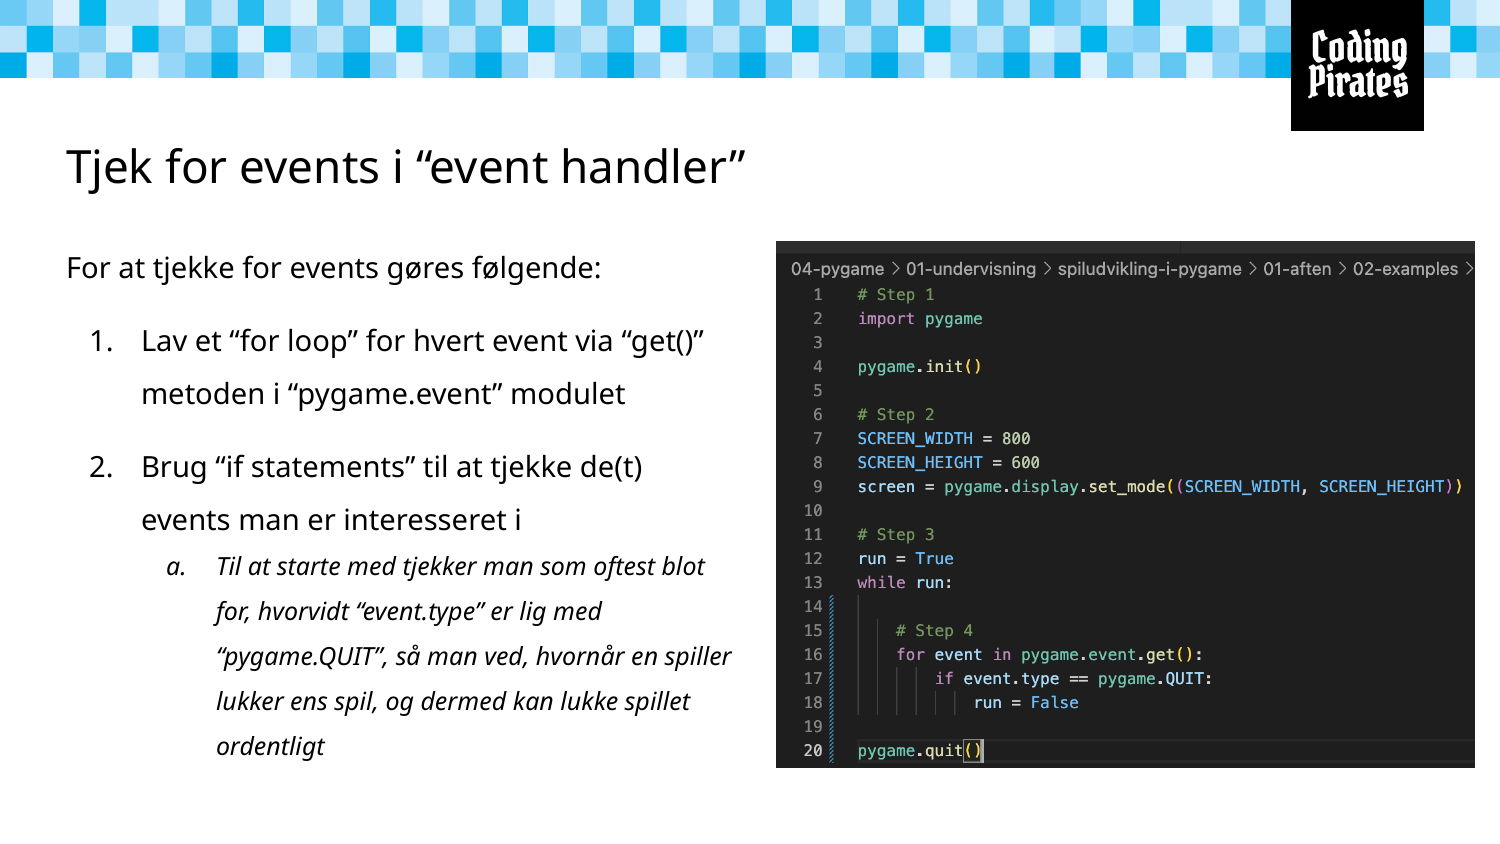

# Tjek for events i “event handler”
For at tjekke for events gøres følgende:
Lav et “for loop” for hvert event via “get()” metoden i “pygame.event” modulet
Brug “if statements” til at tjekke de(t) events man er interesseret i
Til at starte med tjekker man som oftest blot for, hvorvidt “event.type” er lig med “pygame.QUIT”, så man ved, hvornår en spiller lukker ens spil, og dermed kan lukke spillet ordentligt